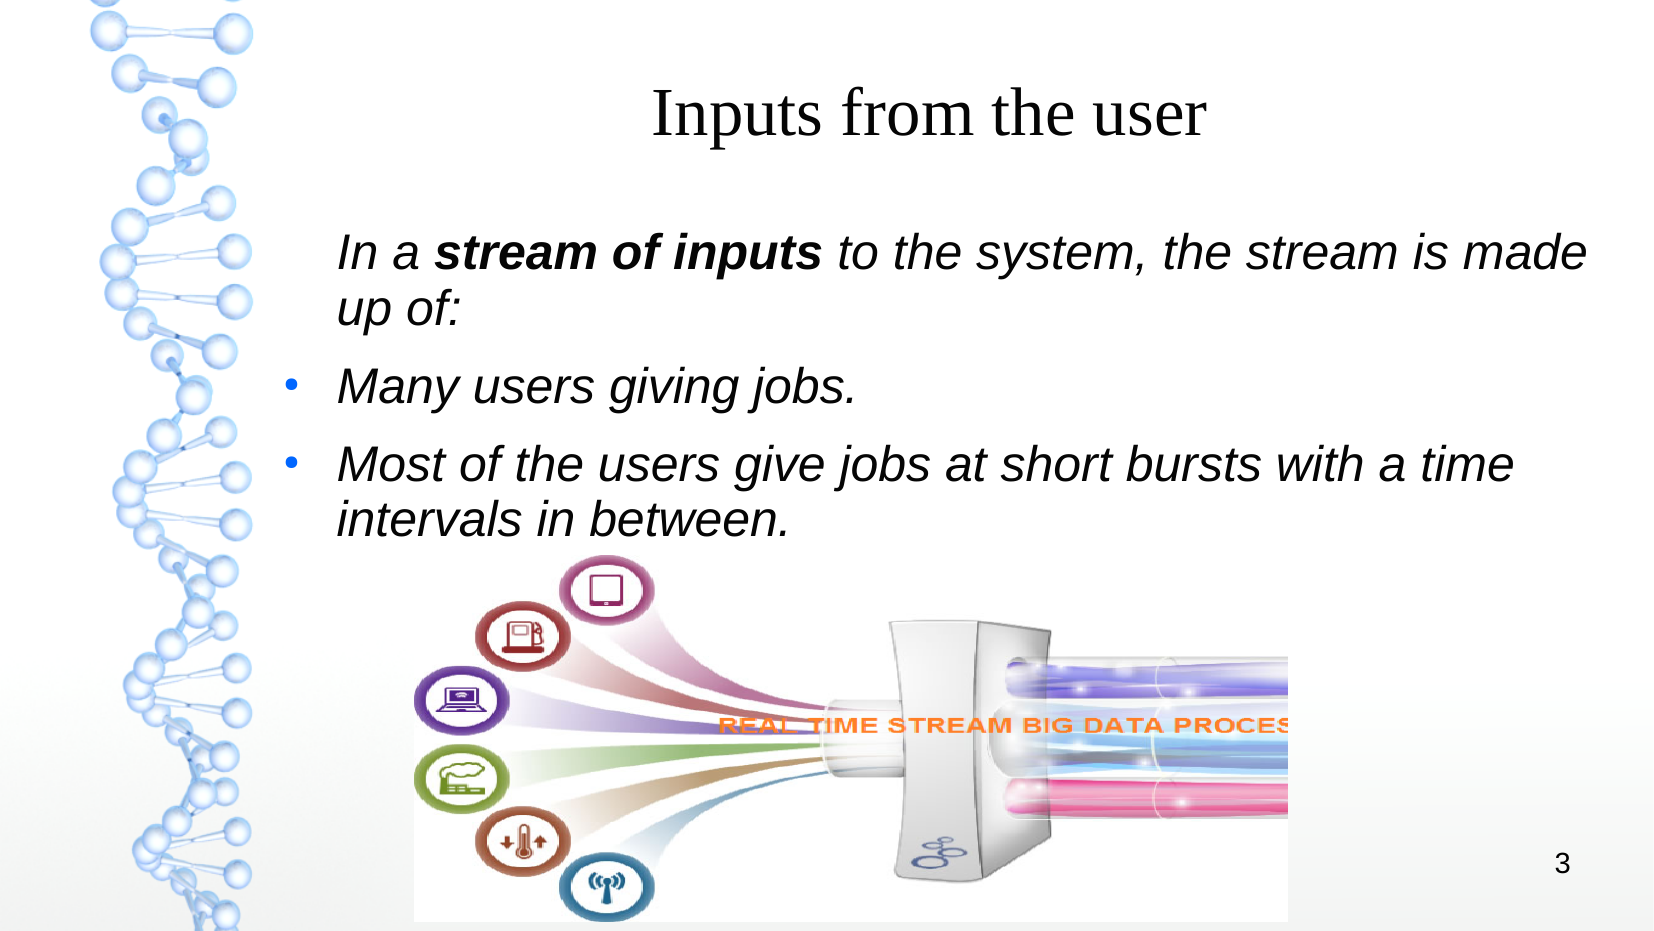

# Inputs from the user
In a stream of inputs to the system, the stream is made up of:
Many users giving jobs.
Most of the users give jobs at short bursts with a time intervals in between.
3